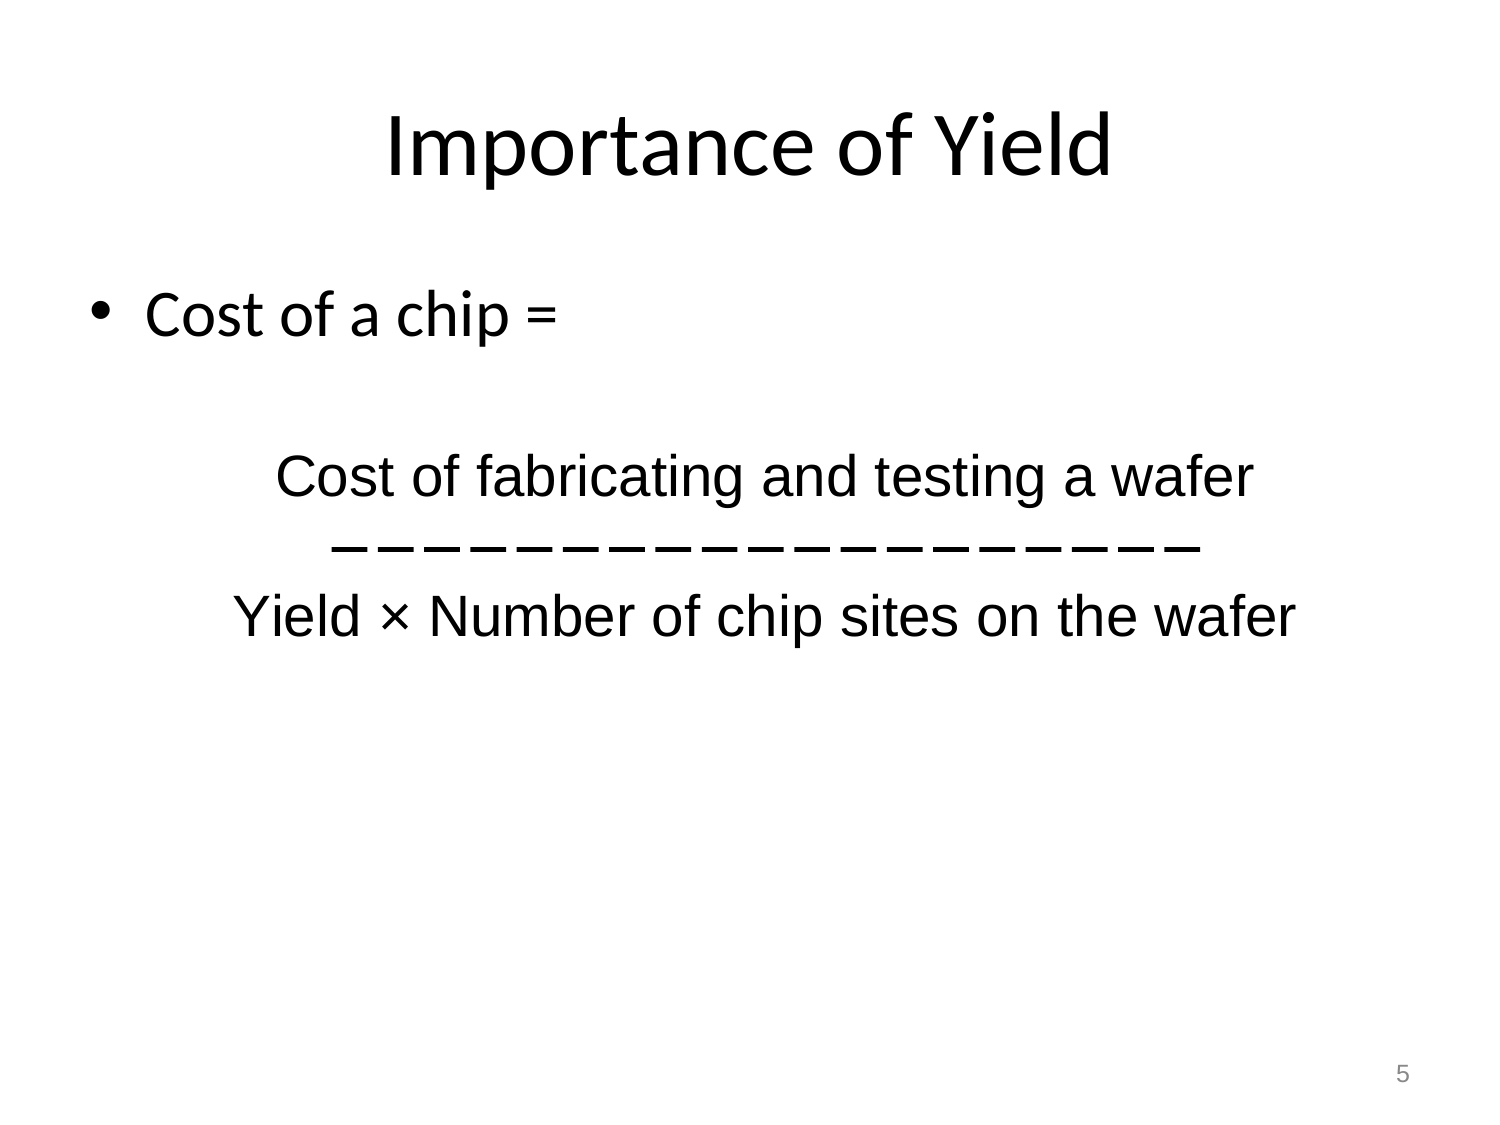

Importance of Yield
Cost of a chip =
Cost of fabricating and testing a wafer

Yield × Number of chip sites on the wafer